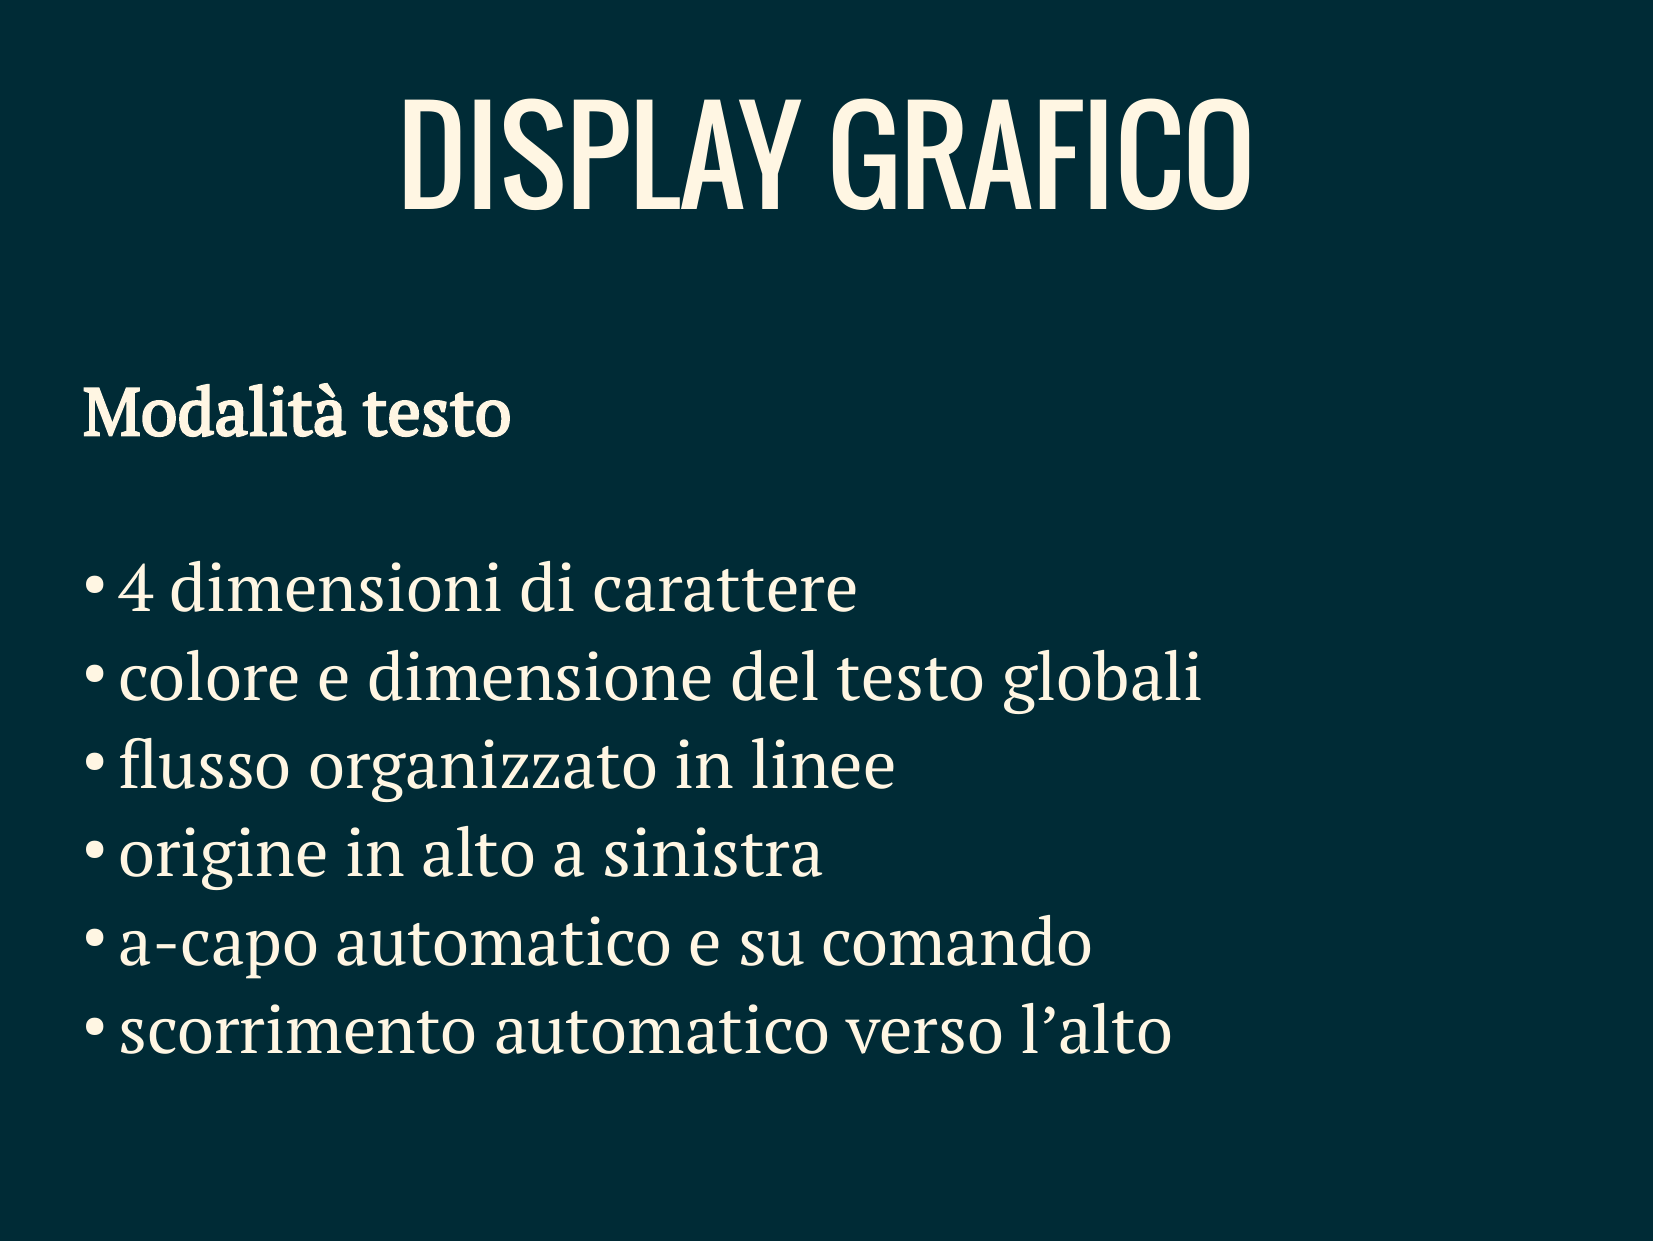

# DISPLAY GRAFICO
Modalità testo
4 dimensioni di carattere
colore e dimensione del testo globali
flusso organizzato in linee
origine in alto a sinistra
a-capo automatico e su comando
scorrimento automatico verso l’alto